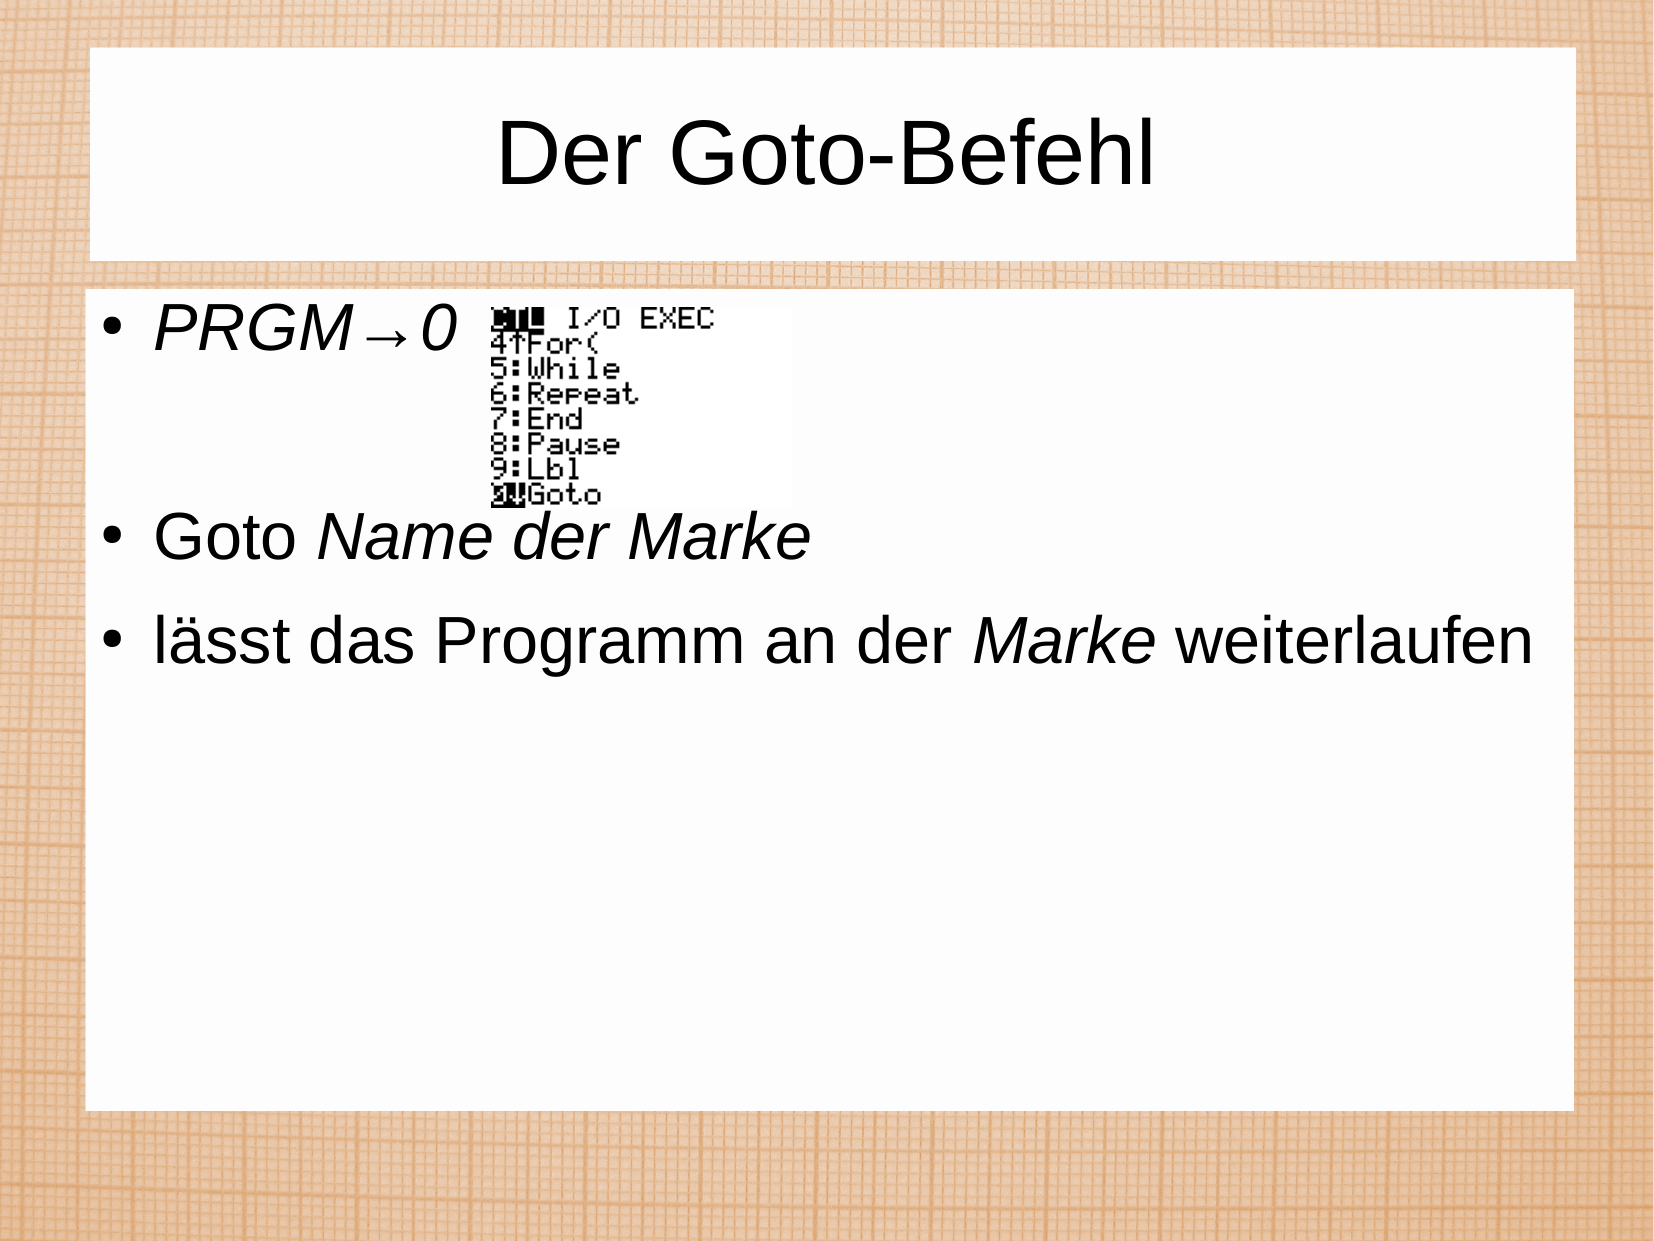

# Der Goto-Befehl
PRGM→0
Goto Name der Marke
lässt das Programm an der Marke weiterlaufen